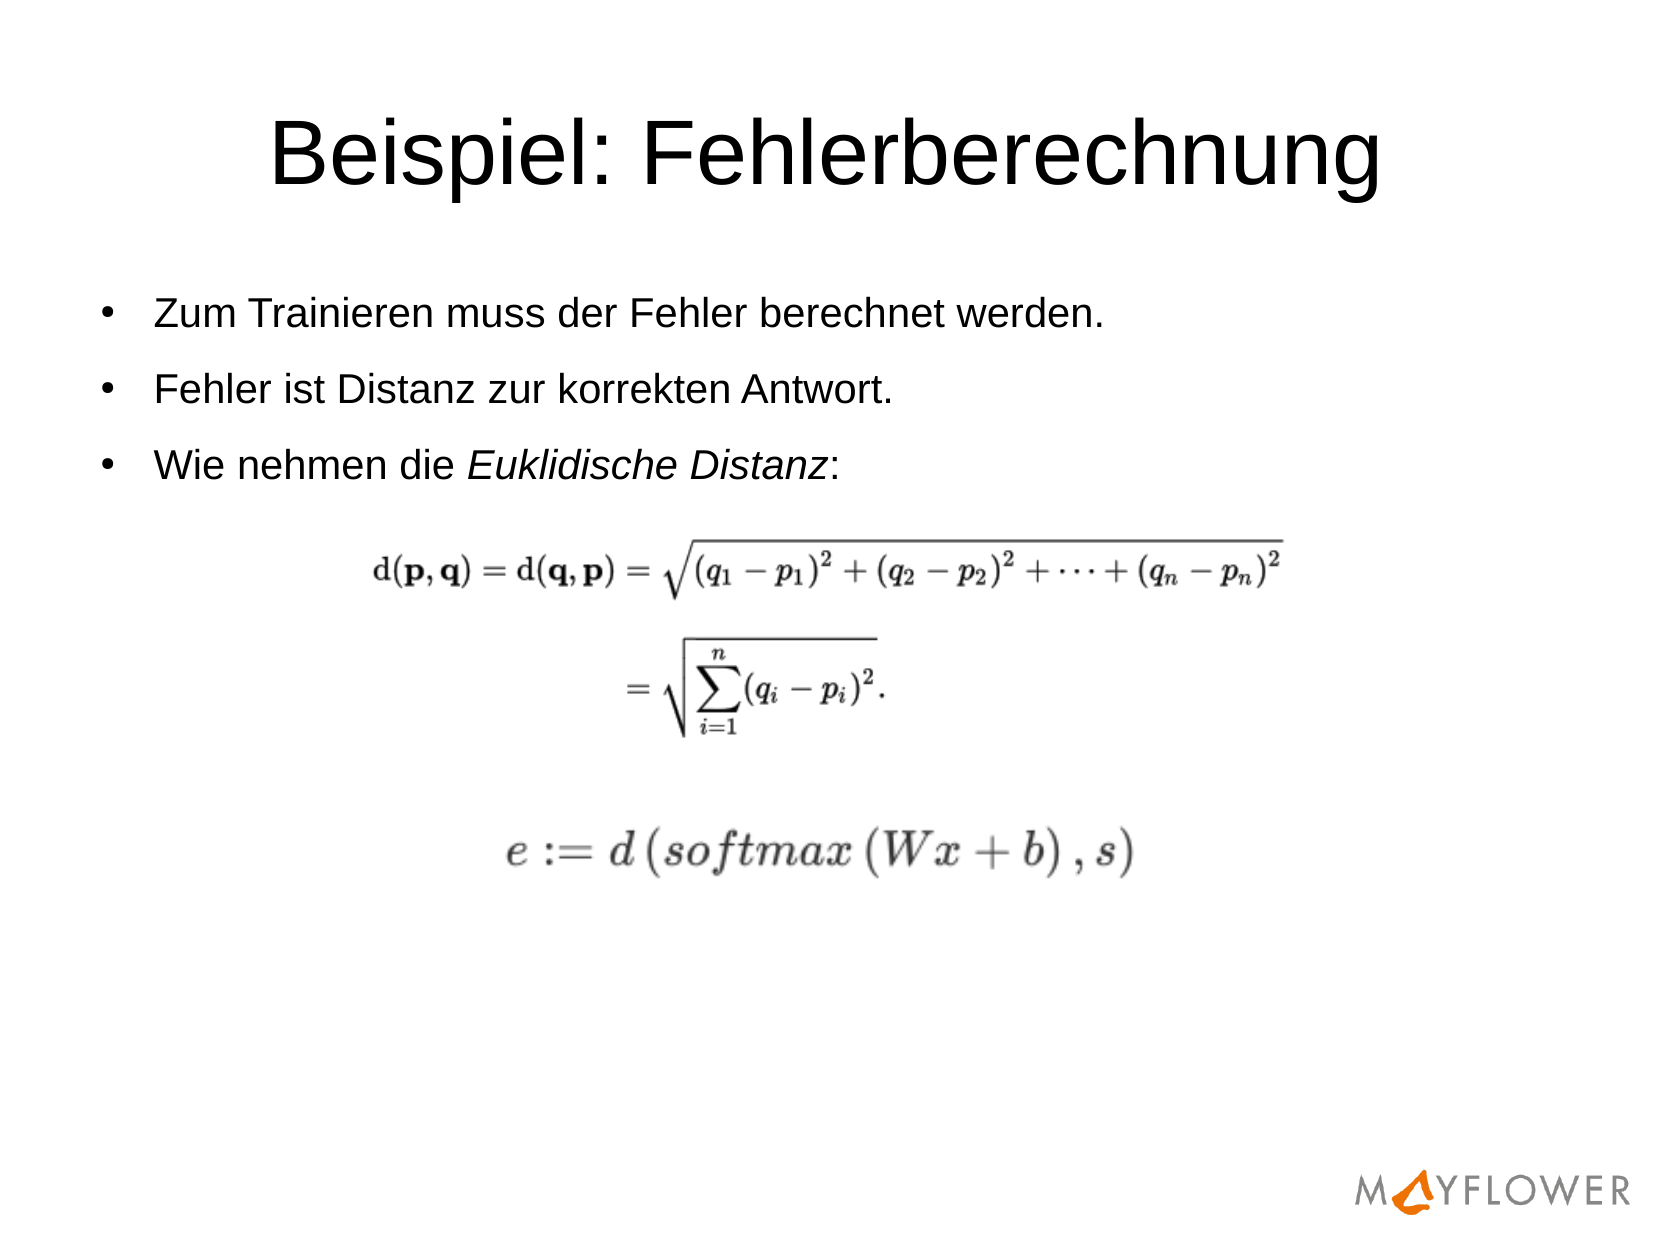

# Beispiel: Fehlerberechnung
Zum Trainieren muss der Fehler berechnet werden.
Fehler ist Distanz zur korrekten Antwort.
Wie nehmen die Euklidische Distanz: